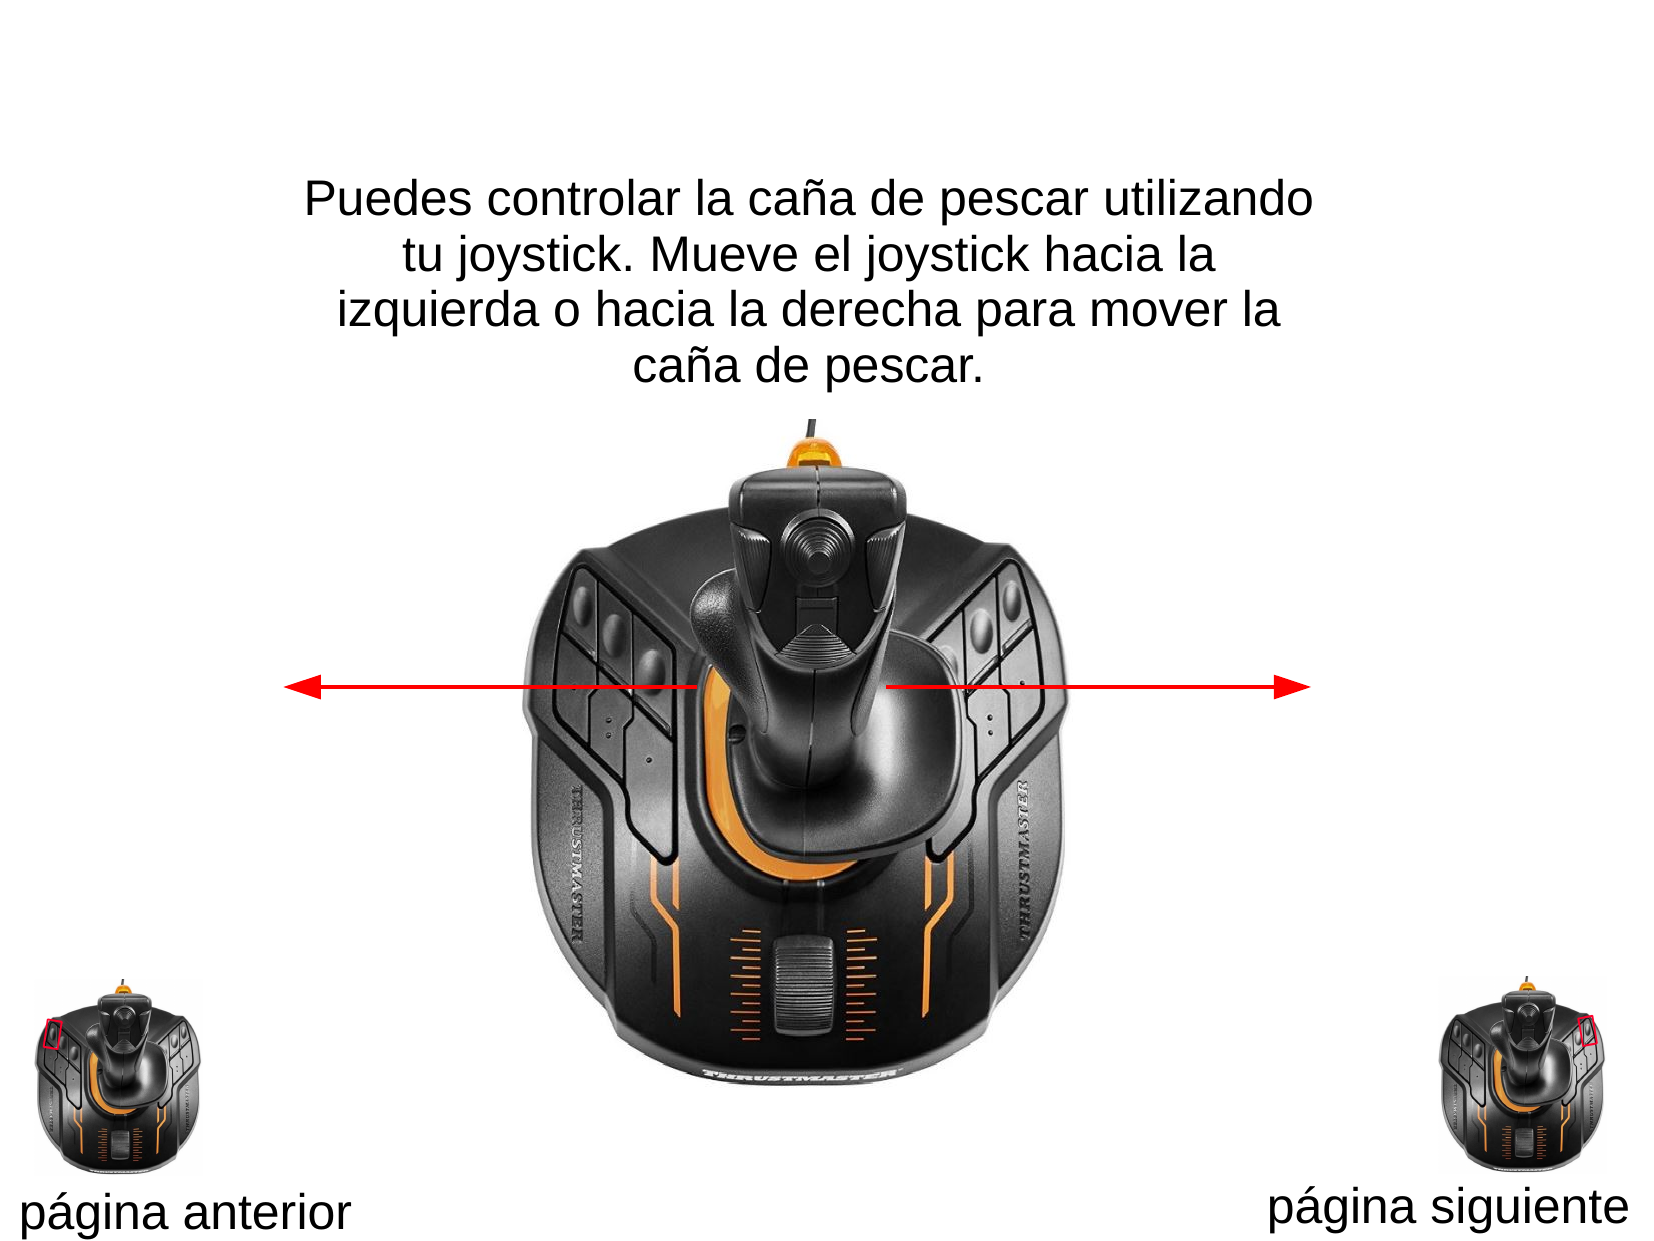

Puedes controlar la caña de pescar utilizando tu joystick. Mueve el joystick hacia la izquierda o hacia la derecha para mover la caña de pescar.
página siguiente
página anterior